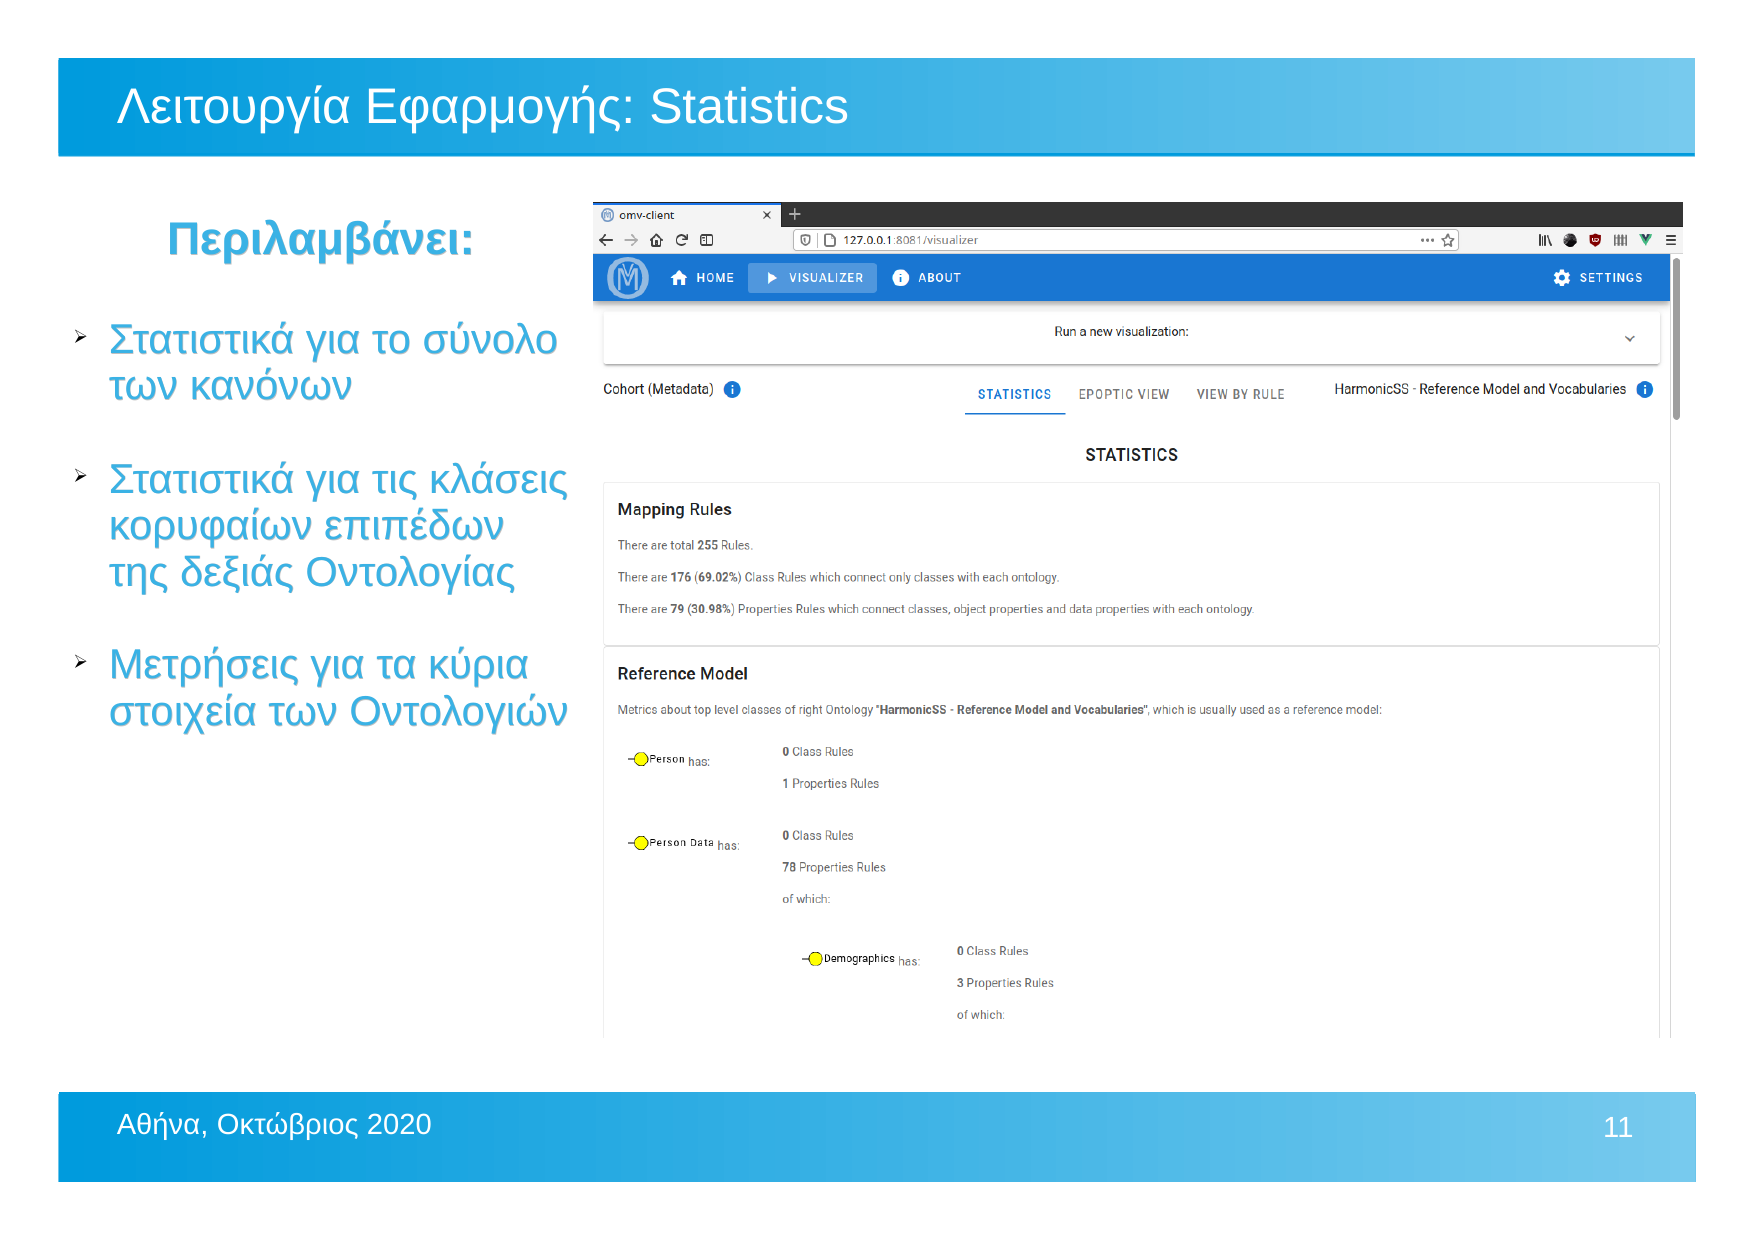

# Λειτουργία Εφαρμογής: Statistics
Περιλαμβάνει:
Στατιστικά για το σύνολο των κανόνων
Στατιστικά για τις κλάσεις κορυφαίων επιπέδων της δεξιάς Οντολογίας
Μετρήσεις για τα κύρια στοιχεία των Οντολογιών
11